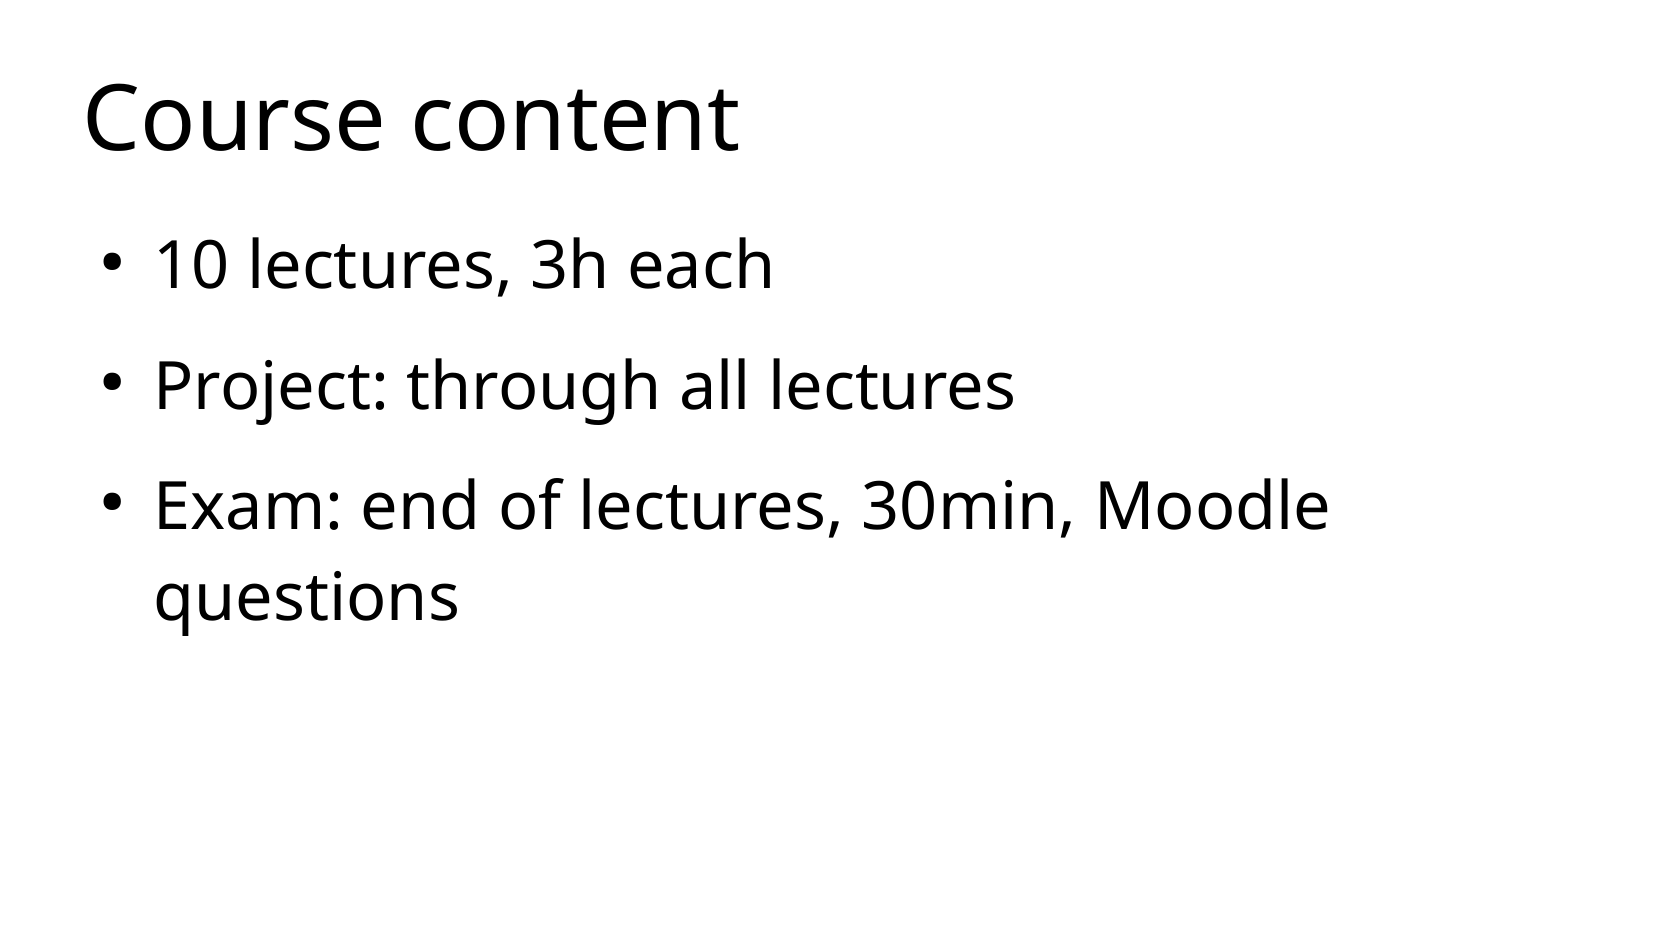

# Course content
10 lectures, 3h each
Project: through all lectures
Exam: end of lectures, 30min, Moodle questions